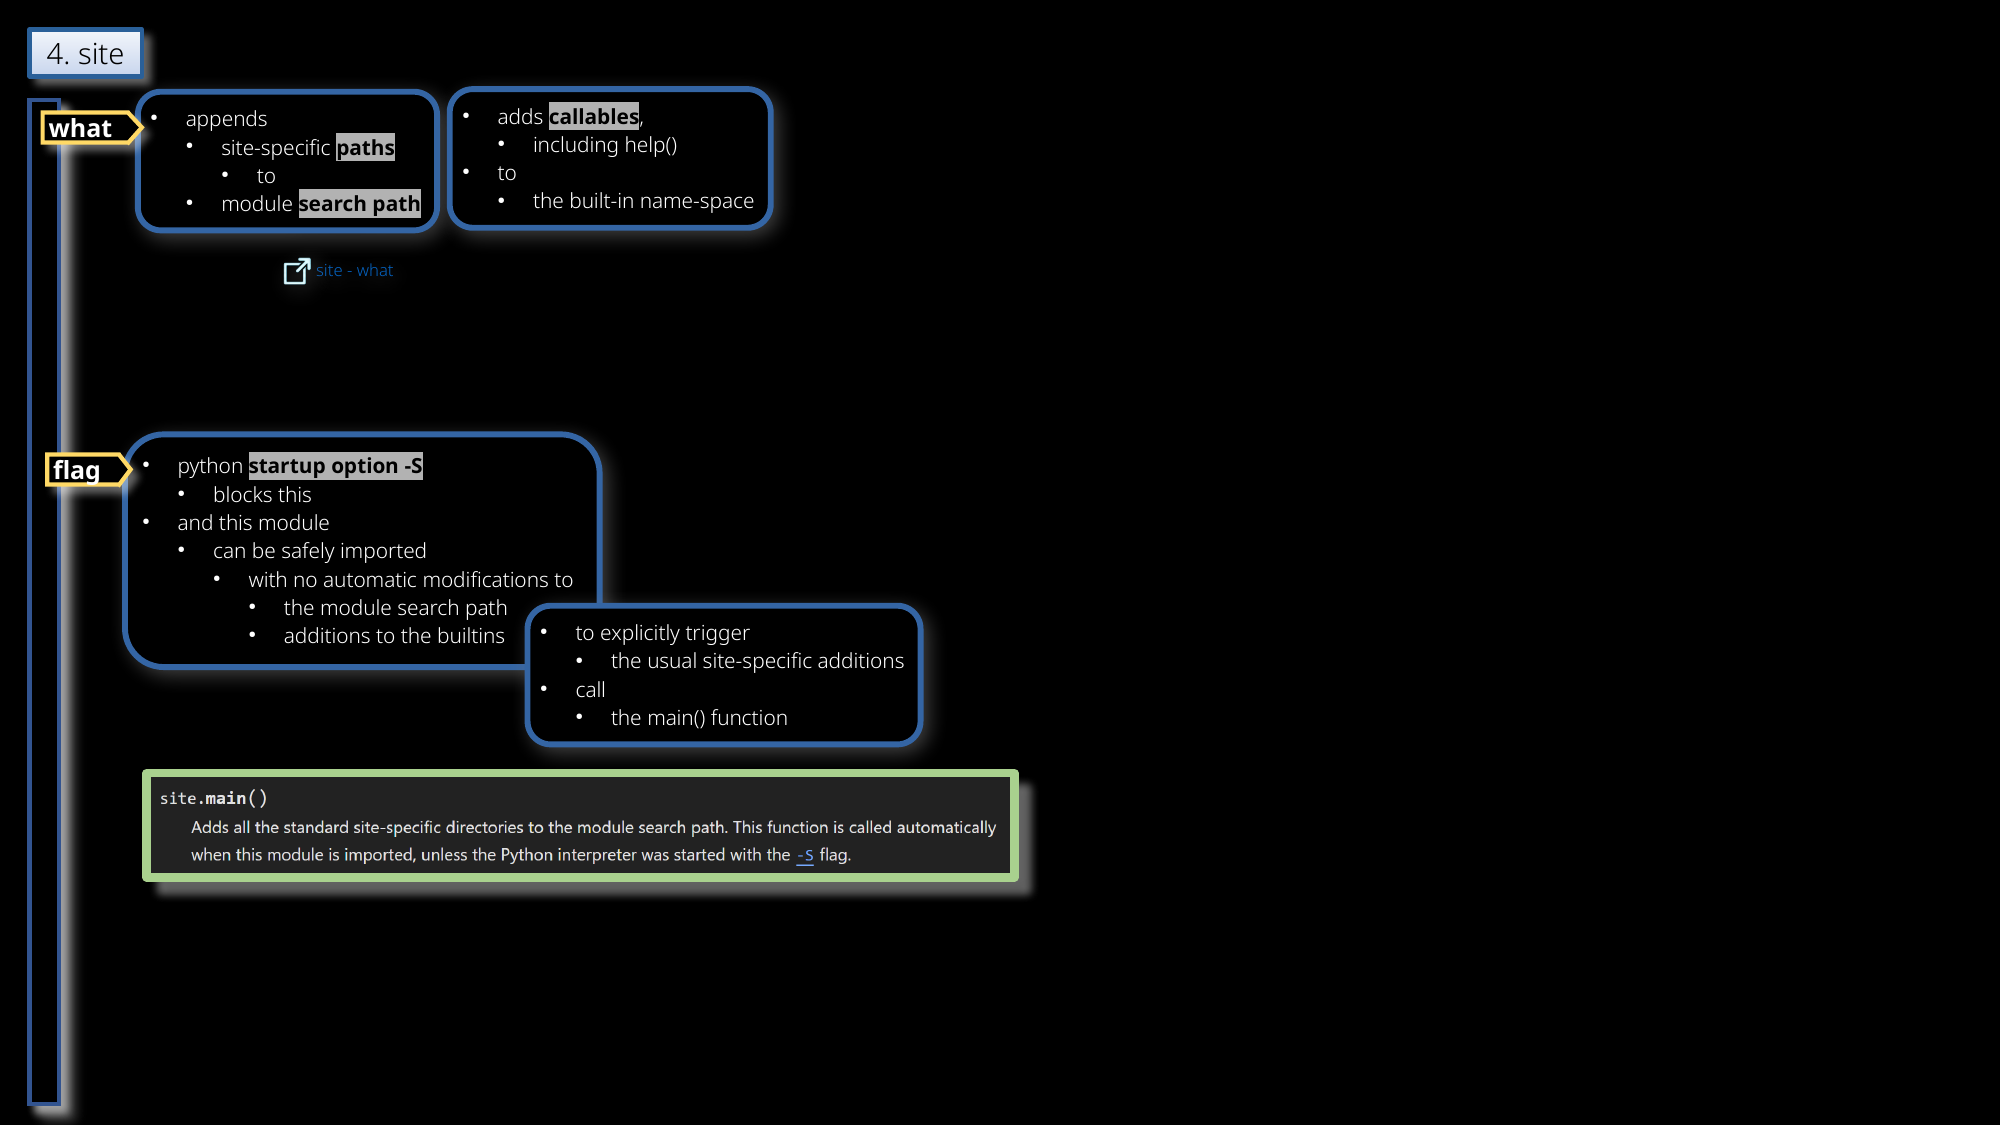

# 3. profile
4. site
adds callables,
including help()
to
the built-in name-space
appends
site-specific paths
to
module search path
what
site - what
python startup option -S
blocks this
and this module
can be safely imported
with no automatic modifications to
the module search path
additions to the builtins
flag
to explicitly trigger
the usual site-specific additions
call
the main() function